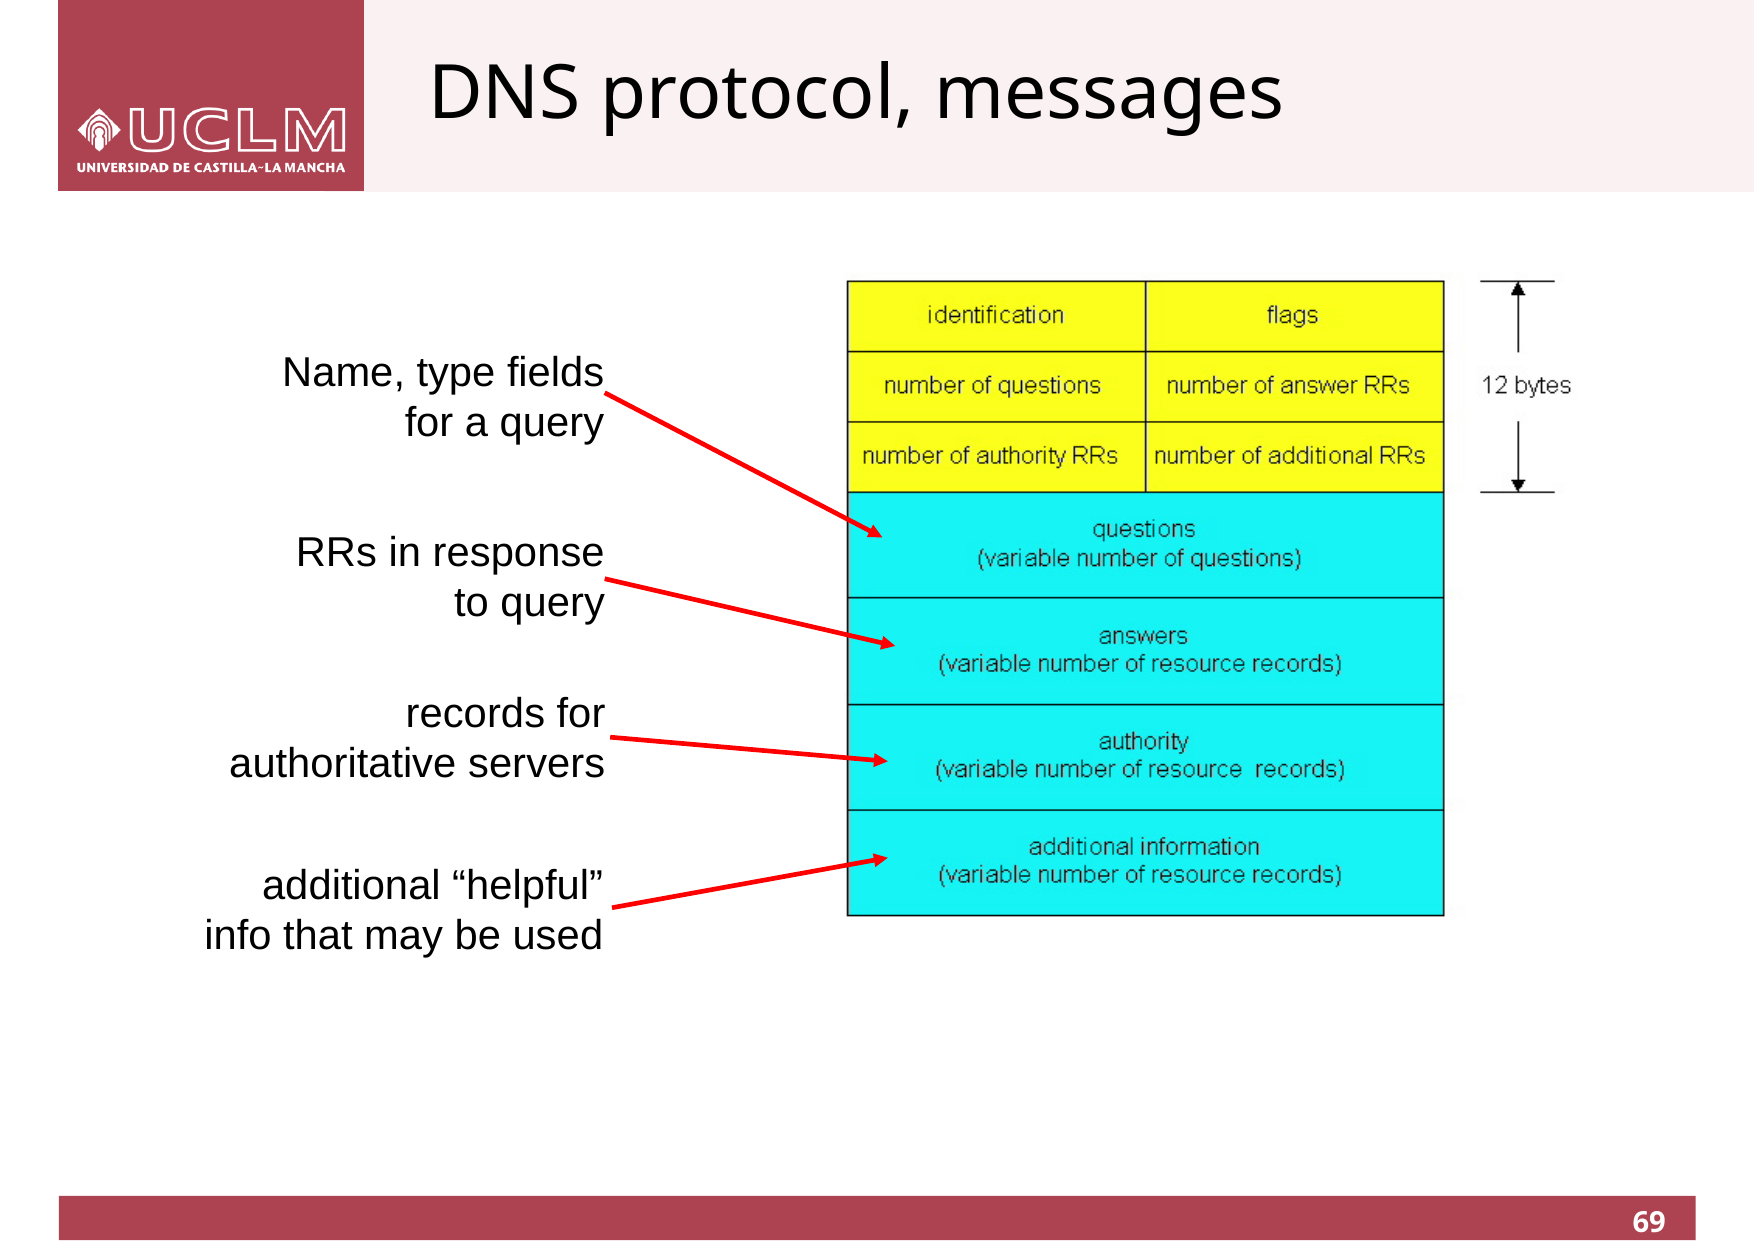

# DNS protocol, messages
Name, type fields
 for a query
RRs in response
to query
records for
authoritative servers
additional “helpful”
info that may be used
69